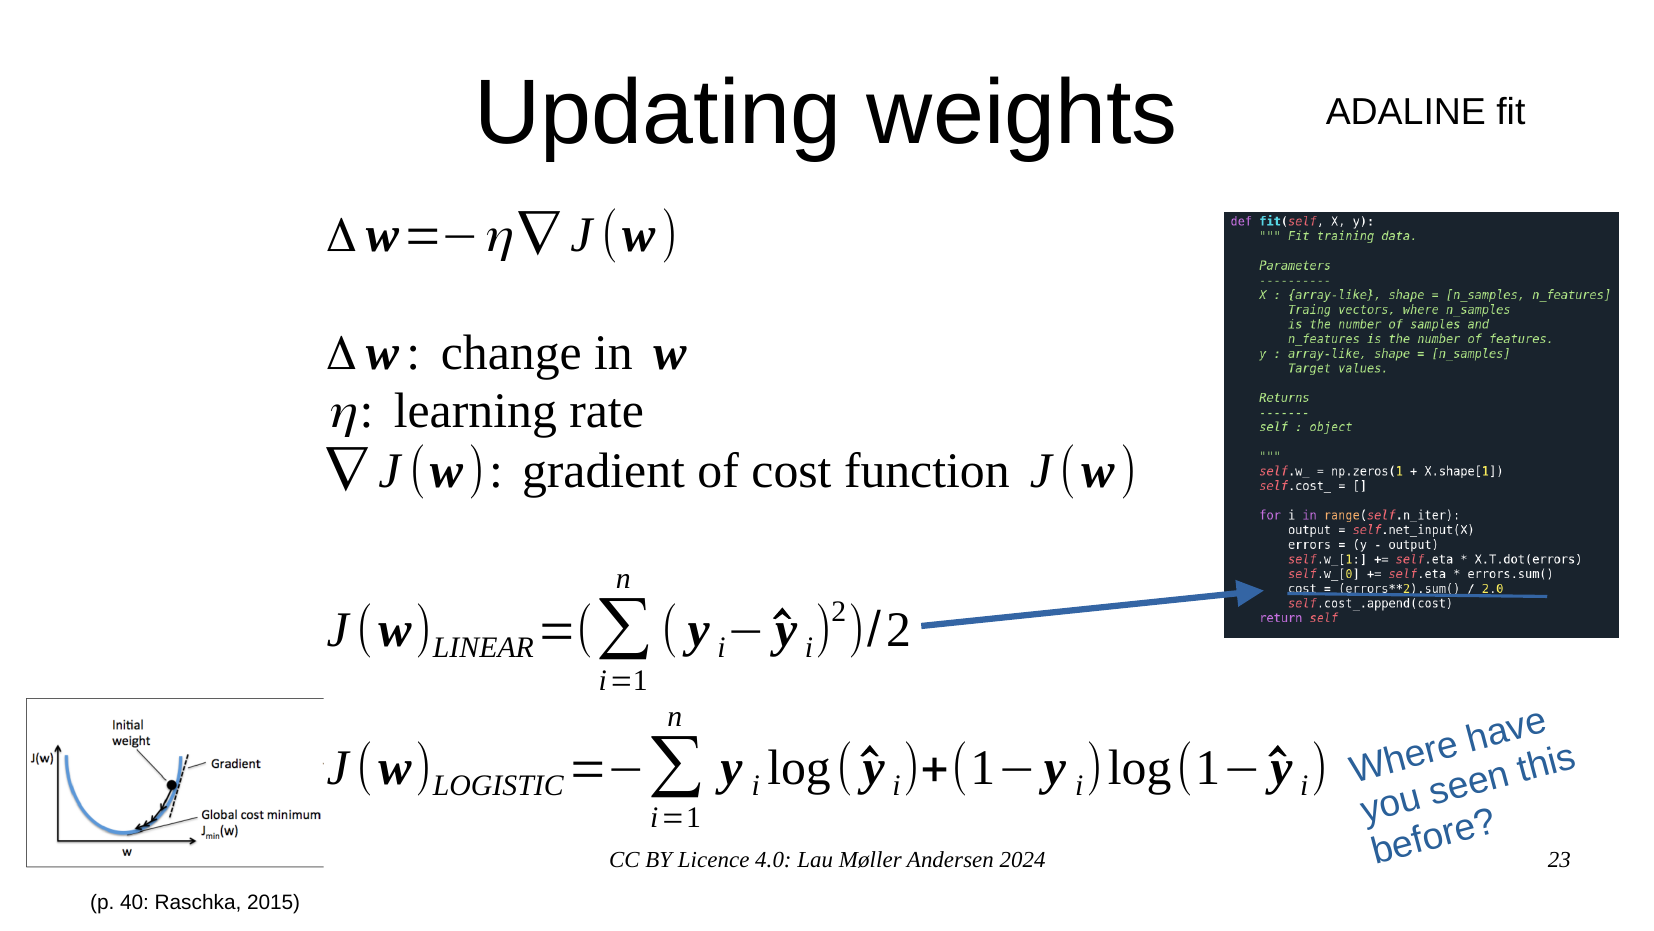

# Updating weights
ADALINE fit
Where have you seen this before?
CC BY Licence 4.0: Lau Møller Andersen 2024
23
(p. 40: Raschka, 2015)